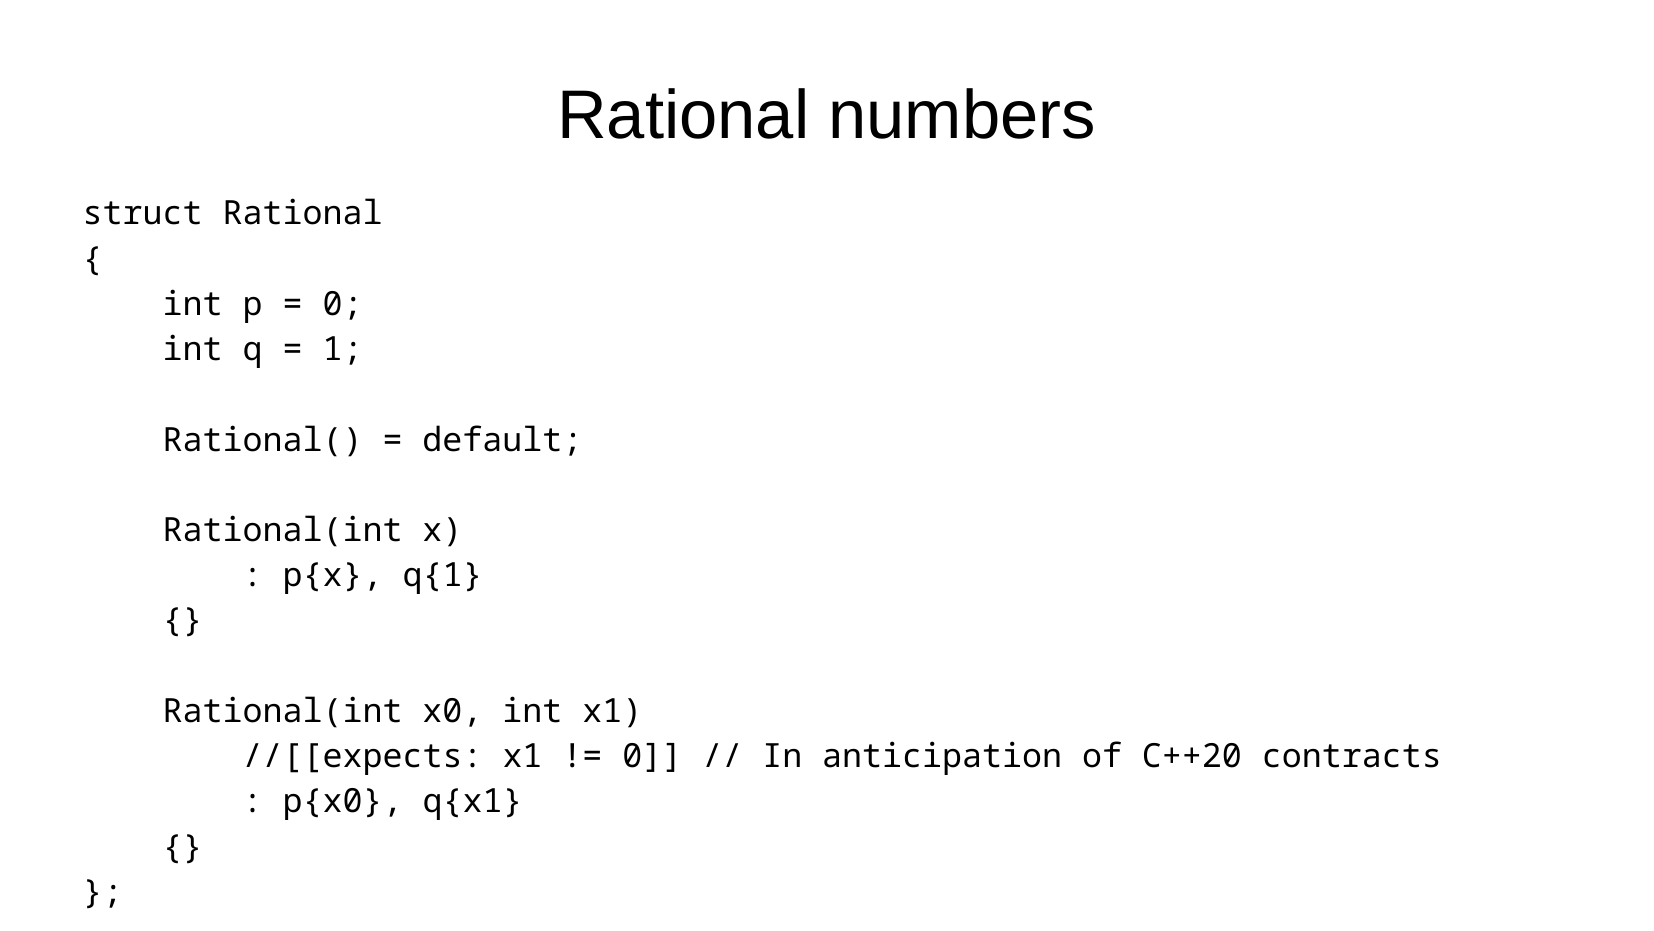

# struct Rational {
 int p = 0;
 int q = 1;
 Rational() = default;
 Rational(int x)
 : p{x}, q{1}
 {}
 Rational(int x0, int x1)
 //[[expects: x1 != 0]] // In anticipation of C++20 contracts
 : p{x0}, q{x1}
 {}
};
Rational numbers